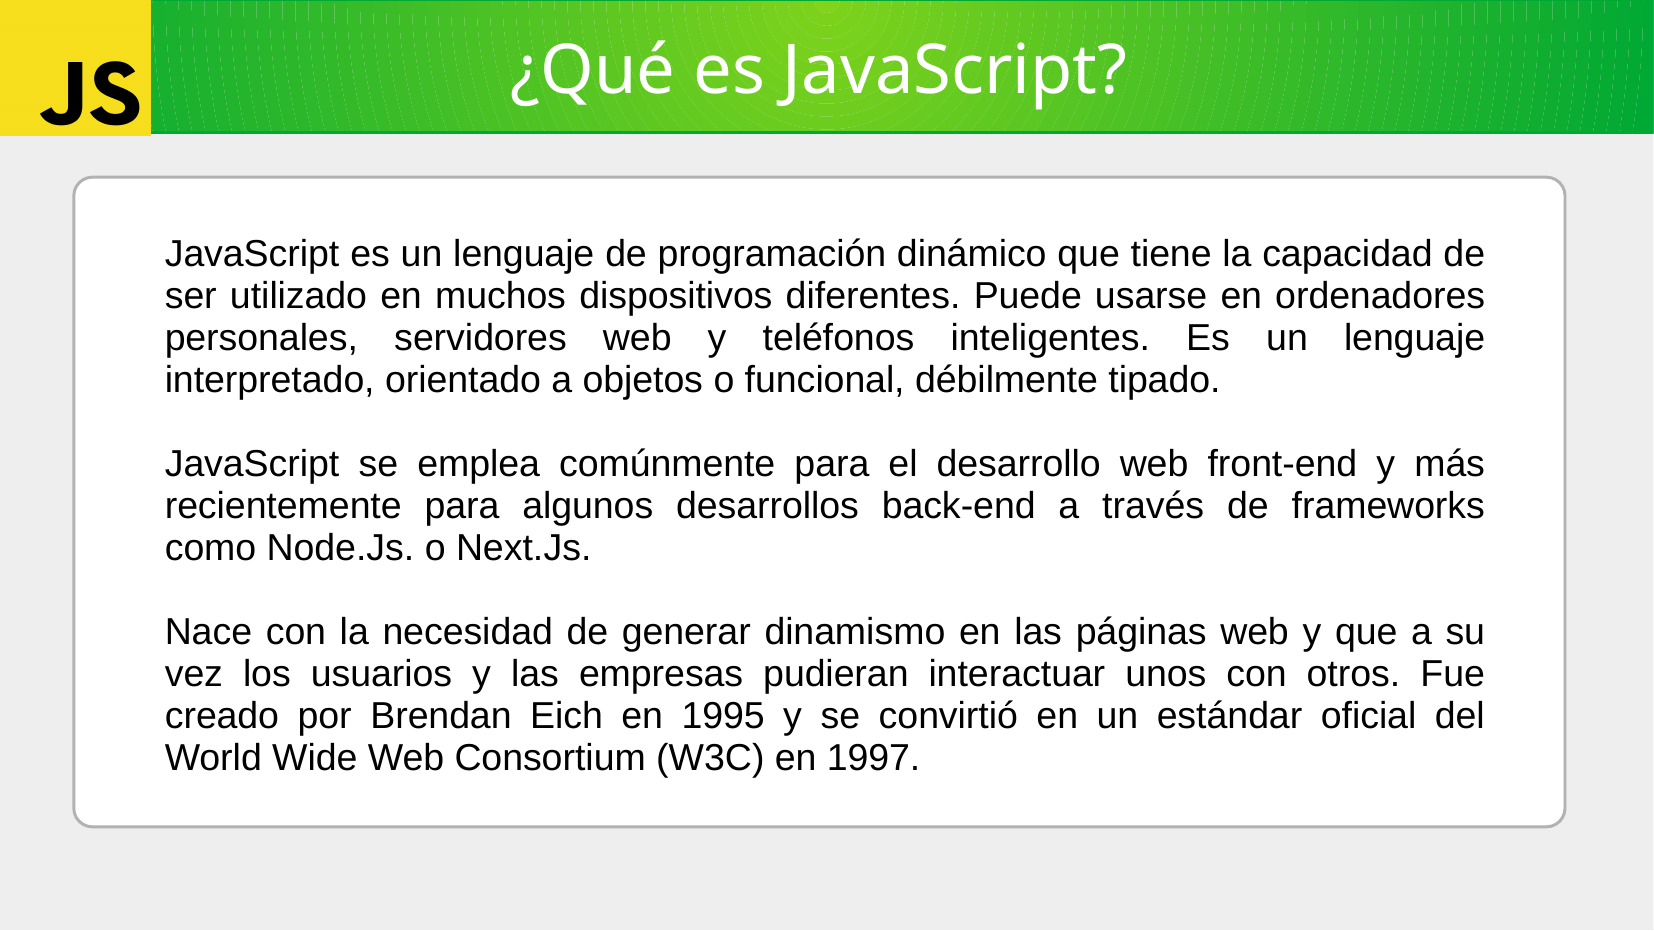

# ¿Qué es JavaScript?
JavaScript es un lenguaje de programación dinámico que tiene la capacidad de ser utilizado en muchos dispositivos diferentes. Puede usarse en ordenadores personales, servidores web y teléfonos inteligentes. Es un lenguaje interpretado, orientado a objetos o funcional, débilmente tipado.
JavaScript se emplea comúnmente para el desarrollo web front-end y más recientemente para algunos desarrollos back-end a través de frameworks como Node.Js. o Next.Js.
Nace con la necesidad de generar dinamismo en las páginas web y que a su vez los usuarios y las empresas pudieran interactuar unos con otros. Fue creado por Brendan Eich en 1995 y se convirtió en un estándar oficial del World Wide Web Consortium (W3C) en 1997.